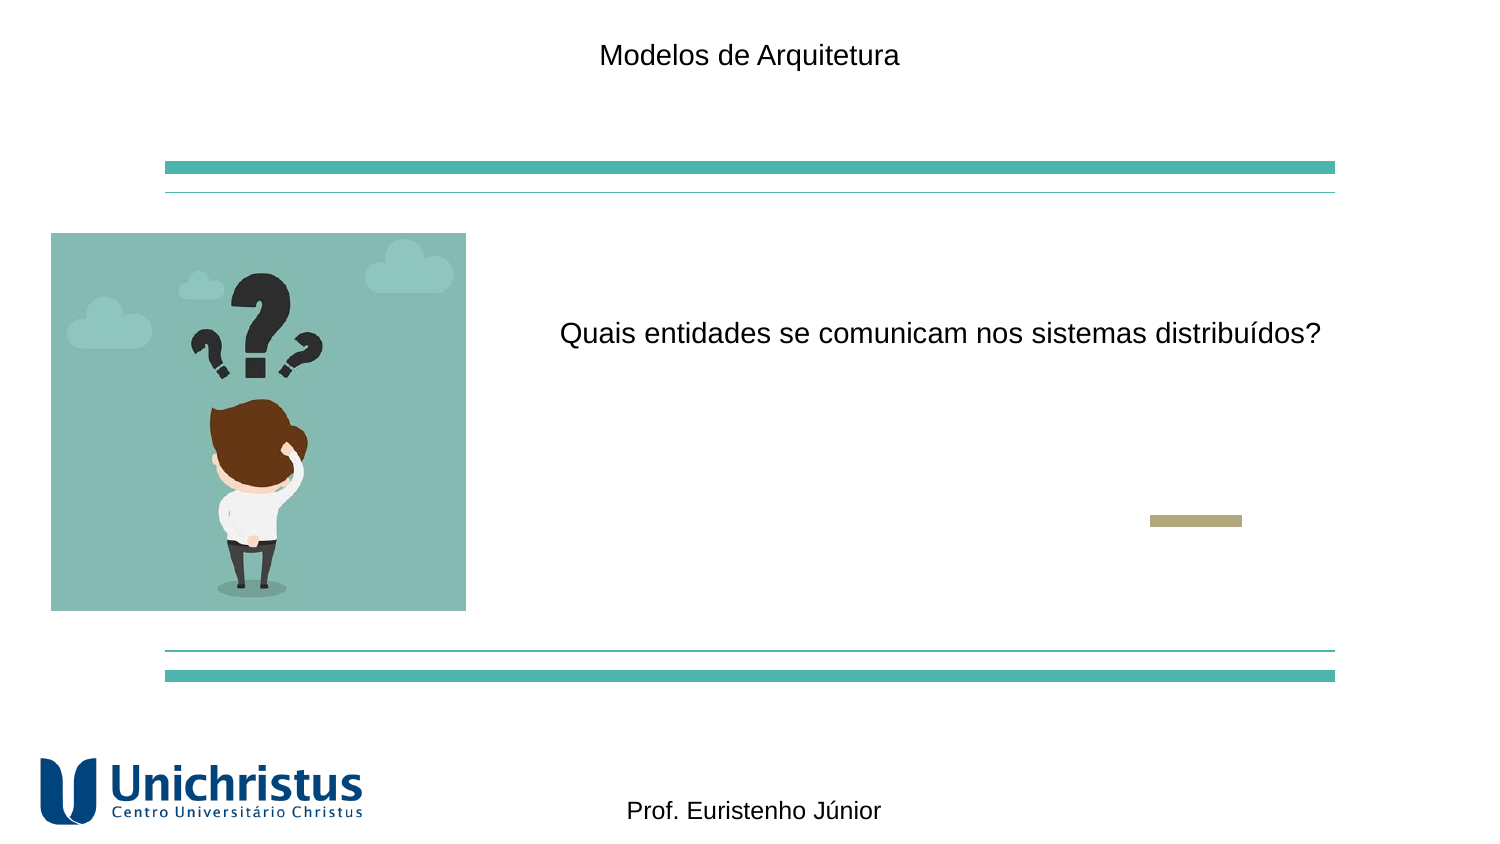

# Modelos de Arquitetura
Quais entidades se comunicam nos sistemas distribuídos?